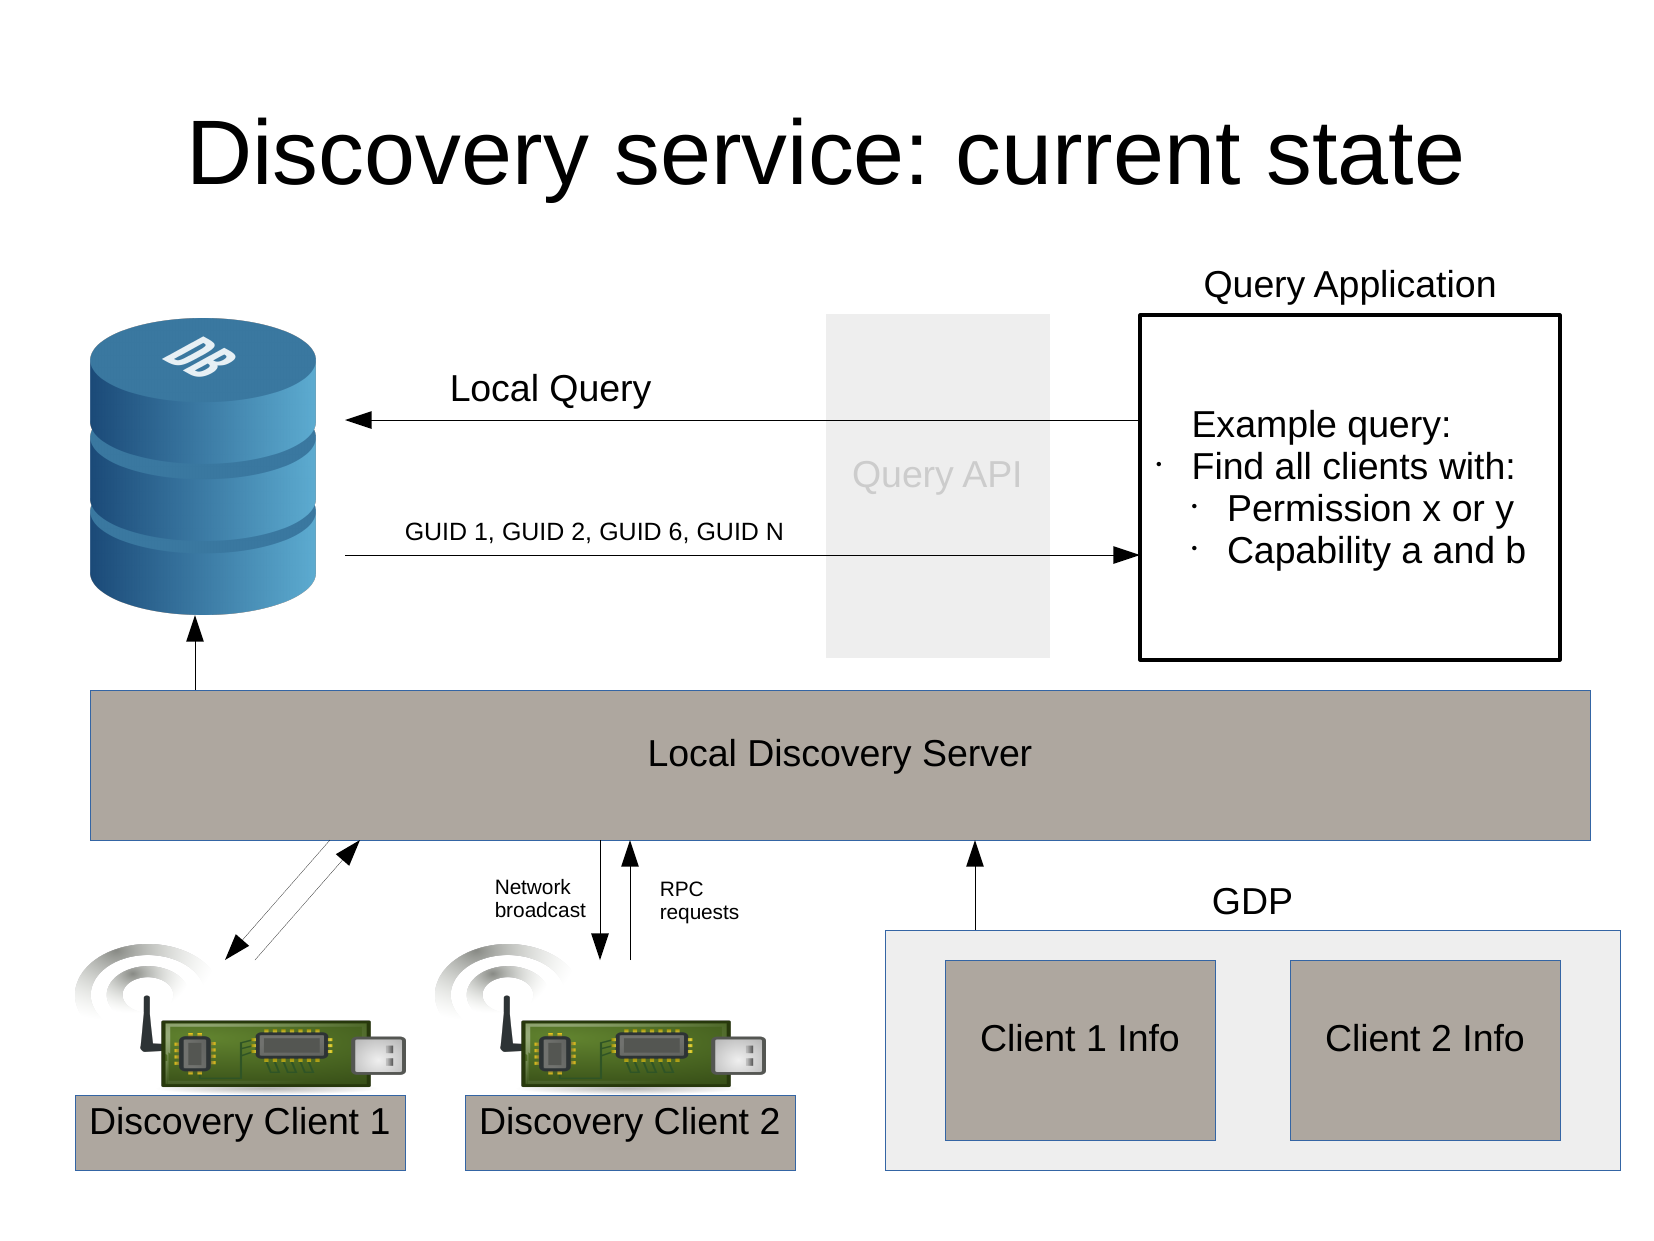

# Discovery service: current state
Query Application
Query API
Example query:
Find all clients with:
Permission x or y
Capability a and b
Local Query
GUID 1, GUID 2, GUID 6, GUID N
Local Discovery Server
Network broadcast
RPC requests
GDP
Client 1 Info
Client 2 Info
Discovery Client 1
Discovery Client 2